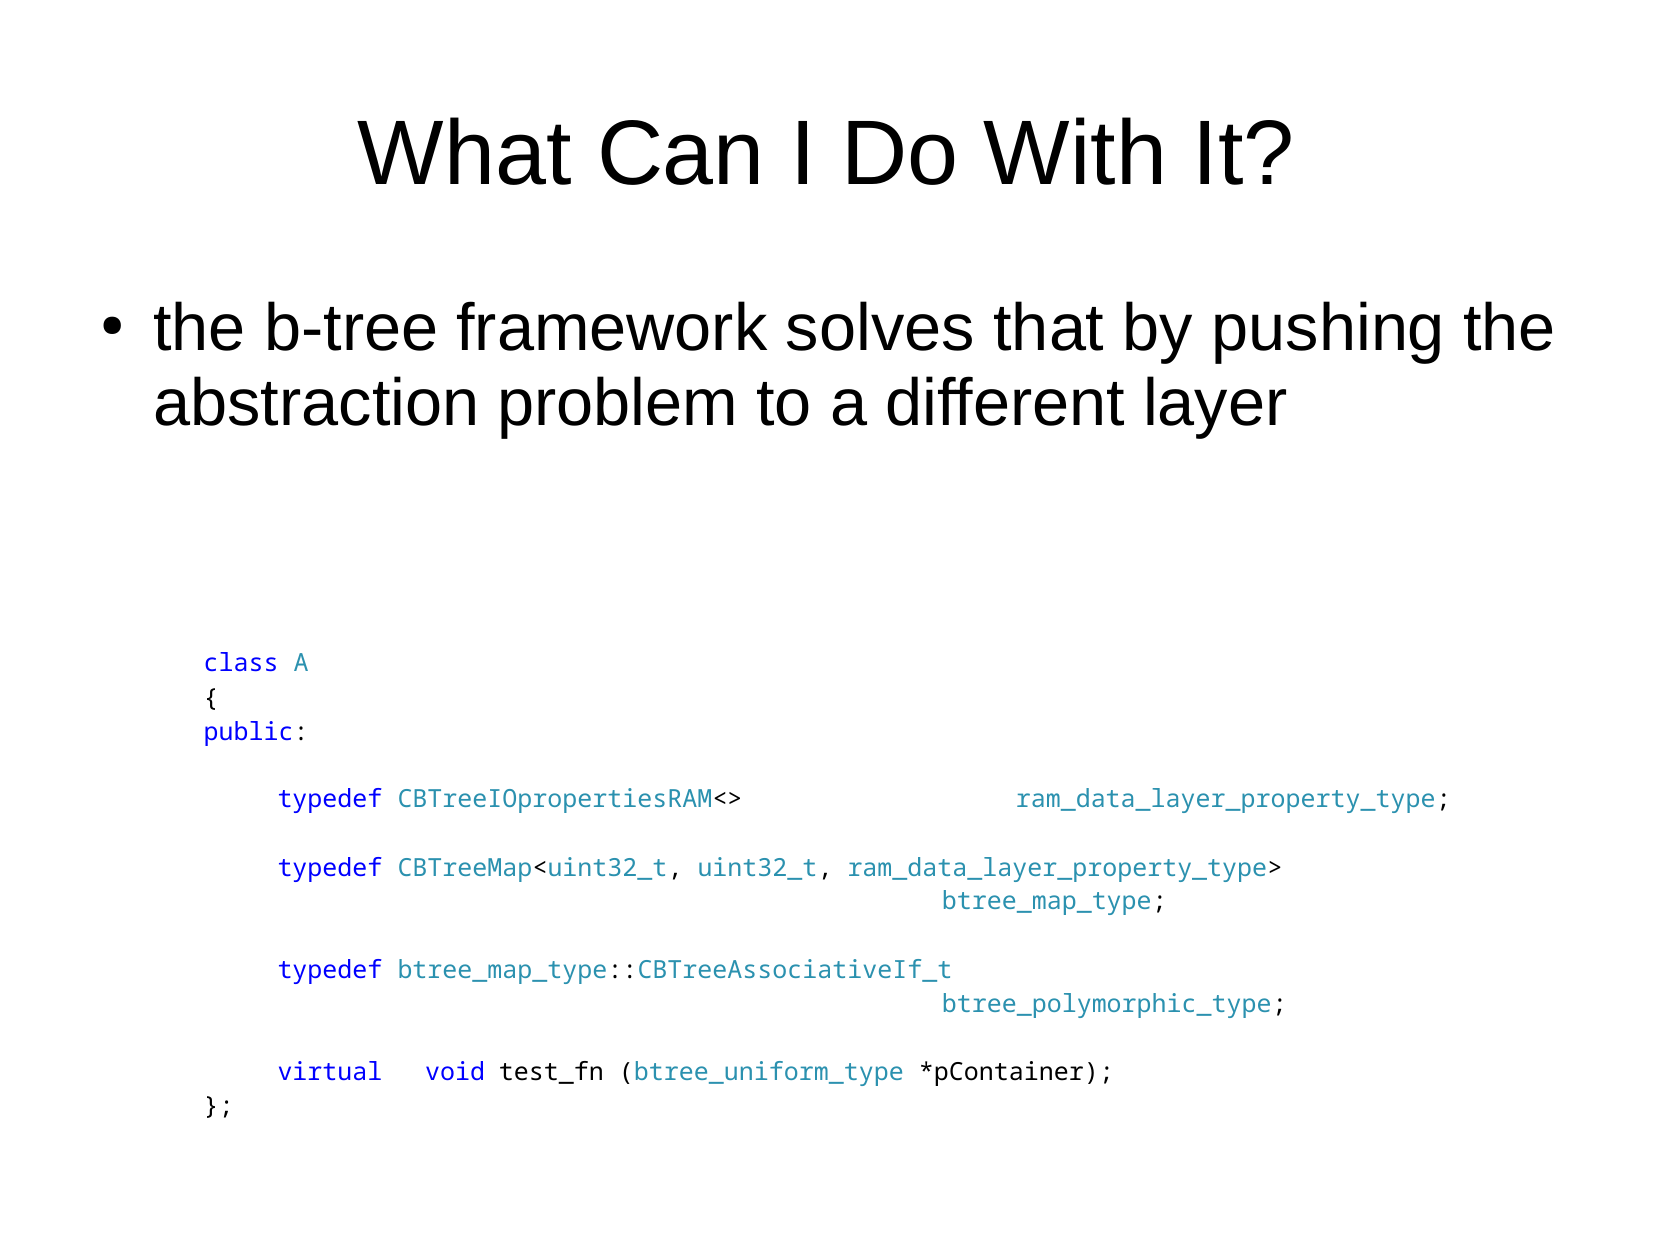

# What Can I Do With It?
the b-tree framework solves that by pushing the abstraction problem to a different layer
class A
{
public:
	typedef CBTreeIOpropertiesRAM<>				ram_data_layer_property_type;
	typedef CBTreeMap<uint32_t, uint32_t, ram_data_layer_property_type>
										btree_map_type;
	typedef btree_map_type::CBTreeAssociativeIf_t
										btree_polymorphic_type;
	virtual	void	test_fn (btree_uniform_type *pContainer);
};